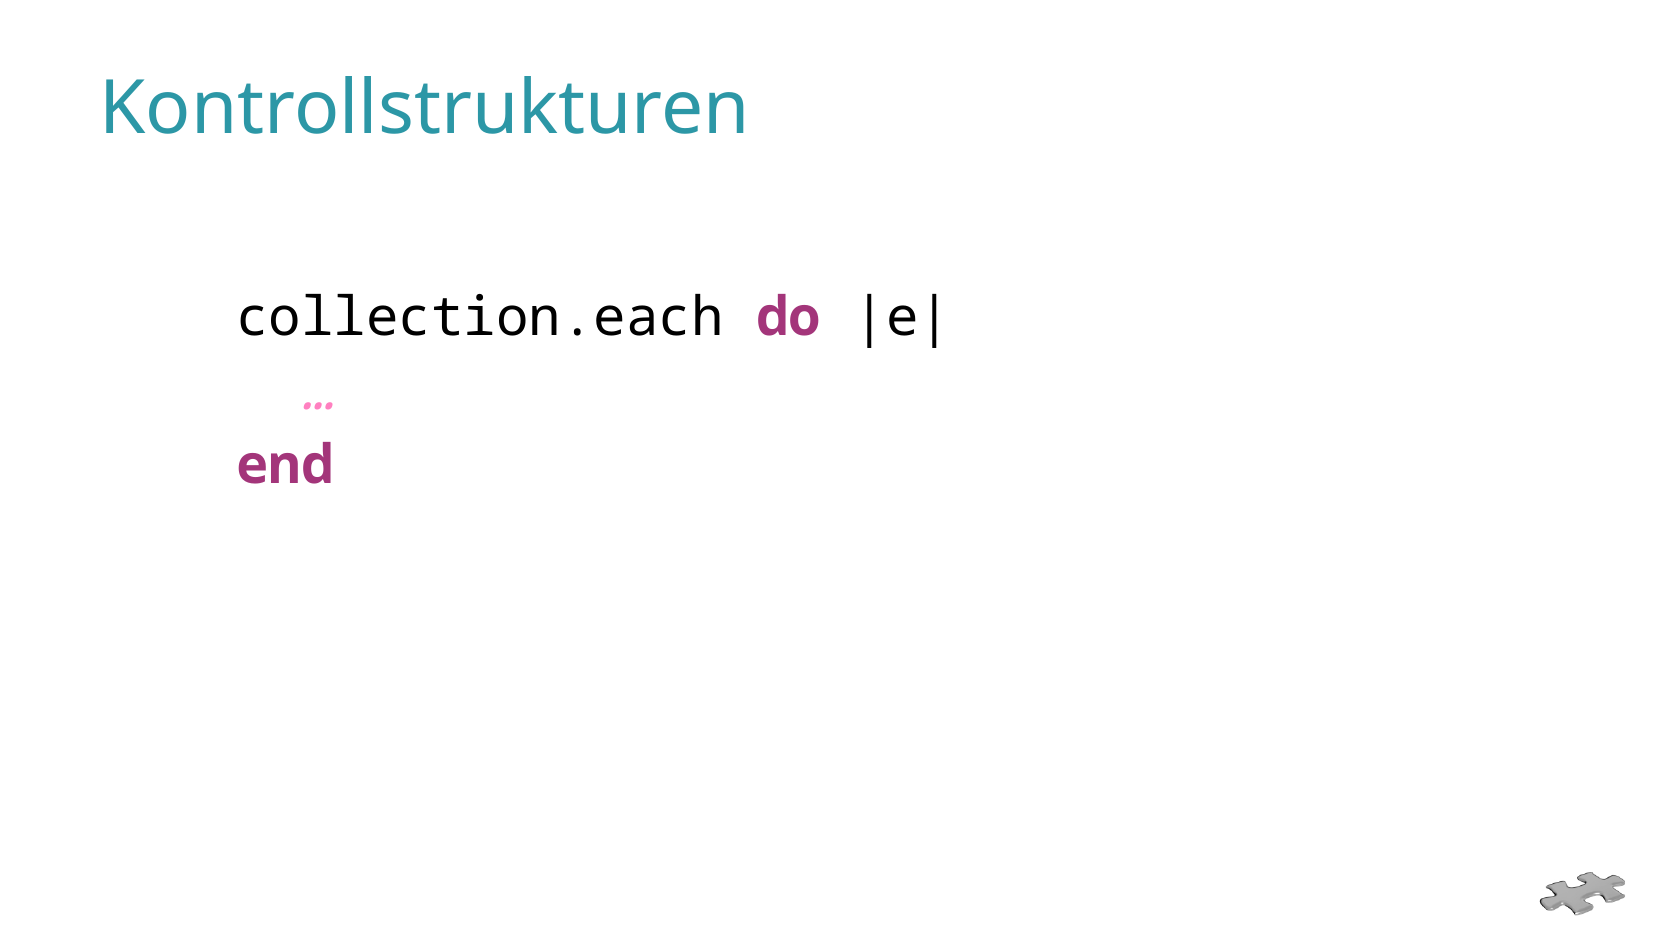

# Kontrollstrukturen
collection.each do |e|
 …
end